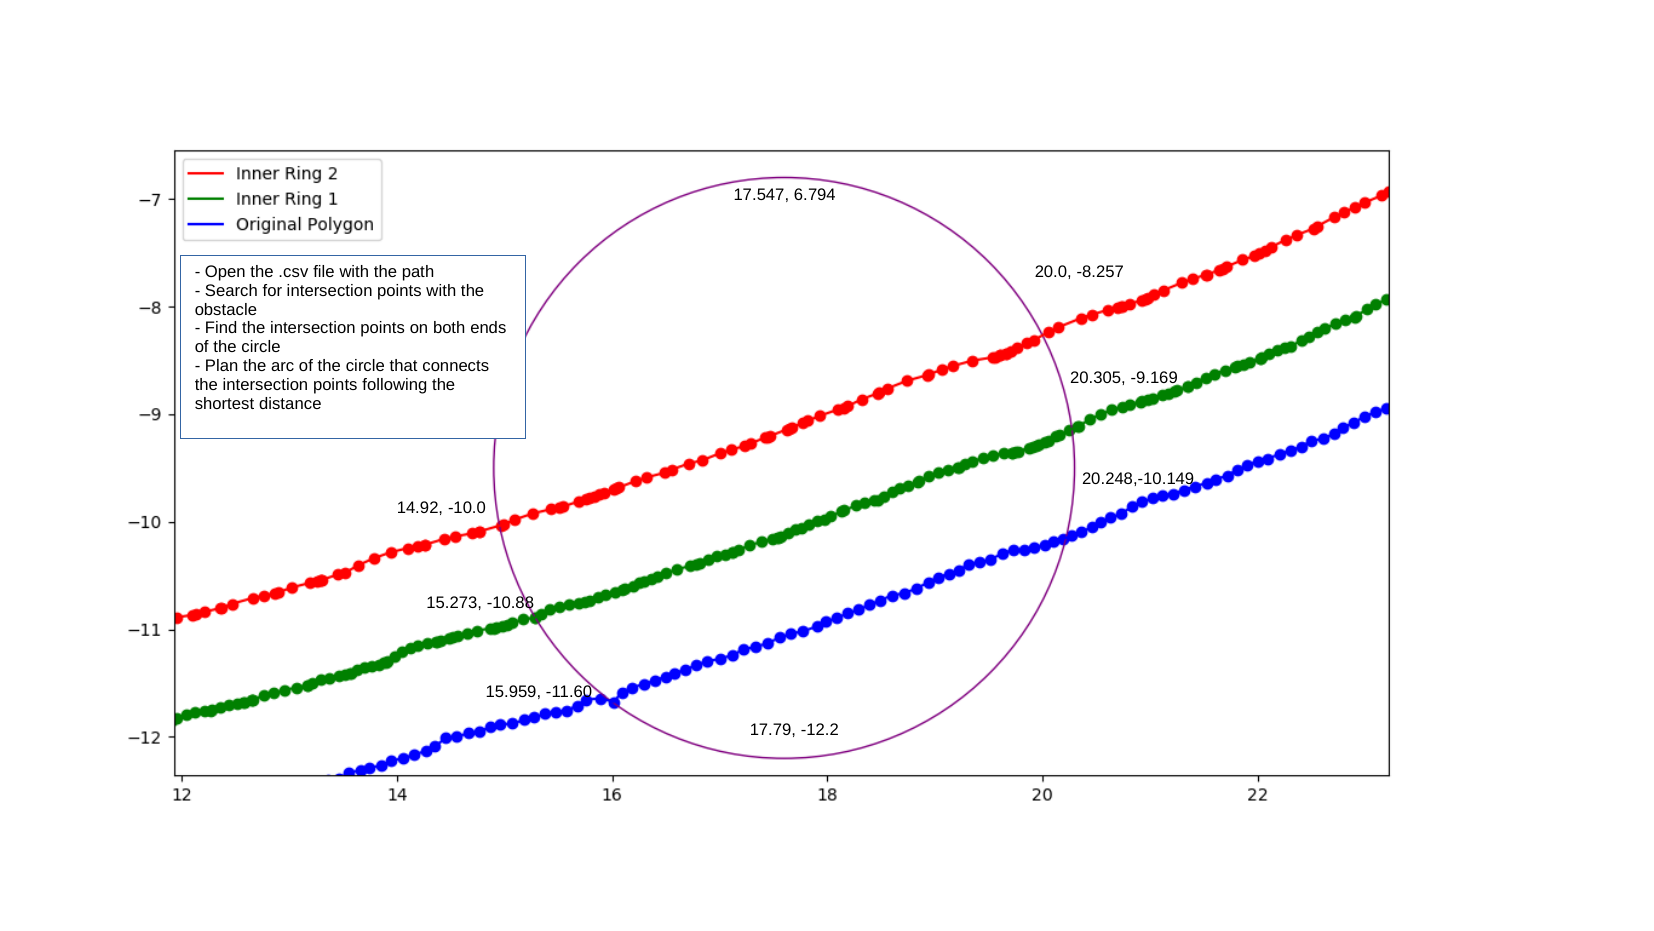

17.547, 6.794
- Open the .csv file with the path
- Search for intersection points with the obstacle
- Find the intersection points on both ends of the circle
- Plan the arc of the circle that connects the intersection points following the shortest distance
20.0, -8.257
20.305, -9.169
20.248,-10.149
14.92, -10.0
15.273, -10.88
15.959, -11.60
17.79, -12.2